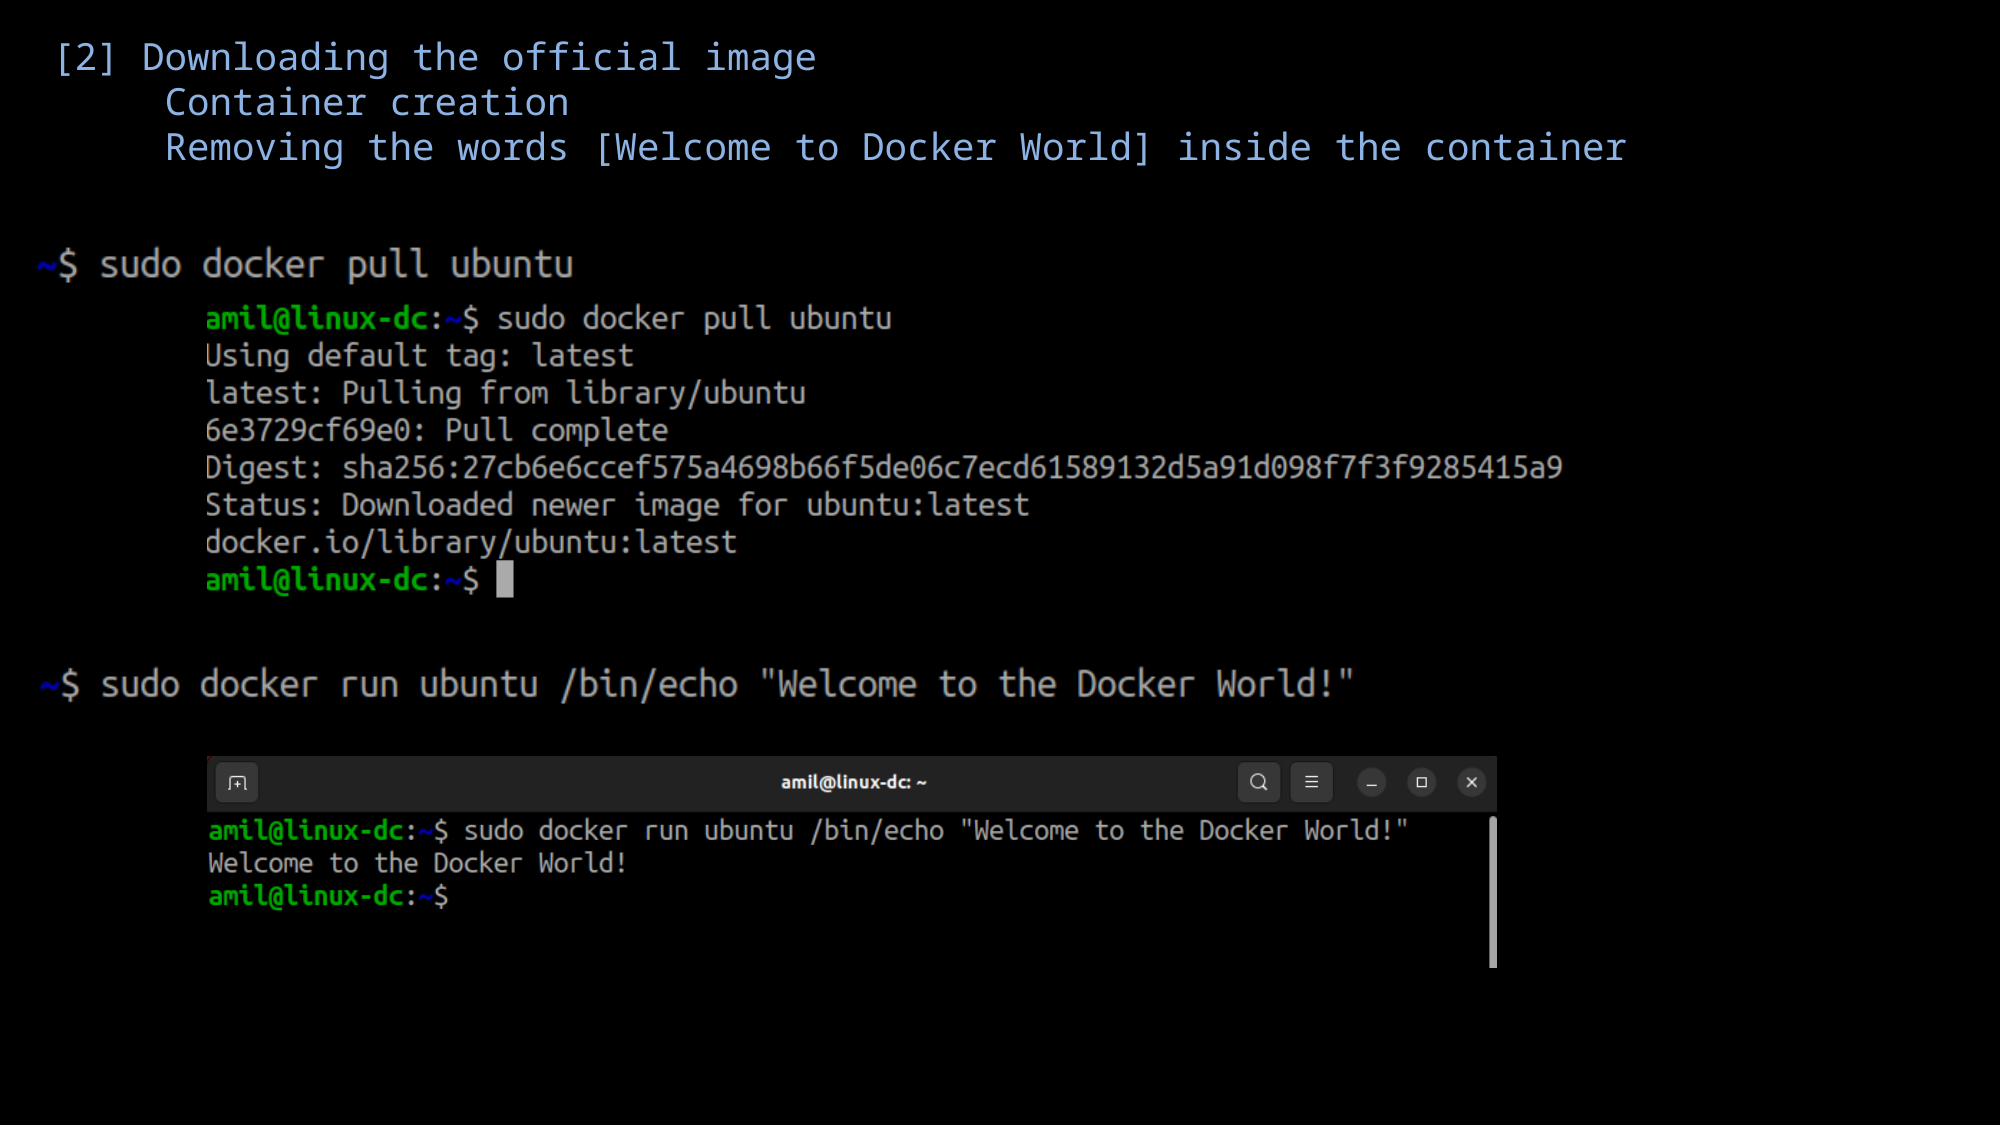

[2] Downloading the official image
 Container creation
 Removing the words [Welcome to Docker World] inside the container